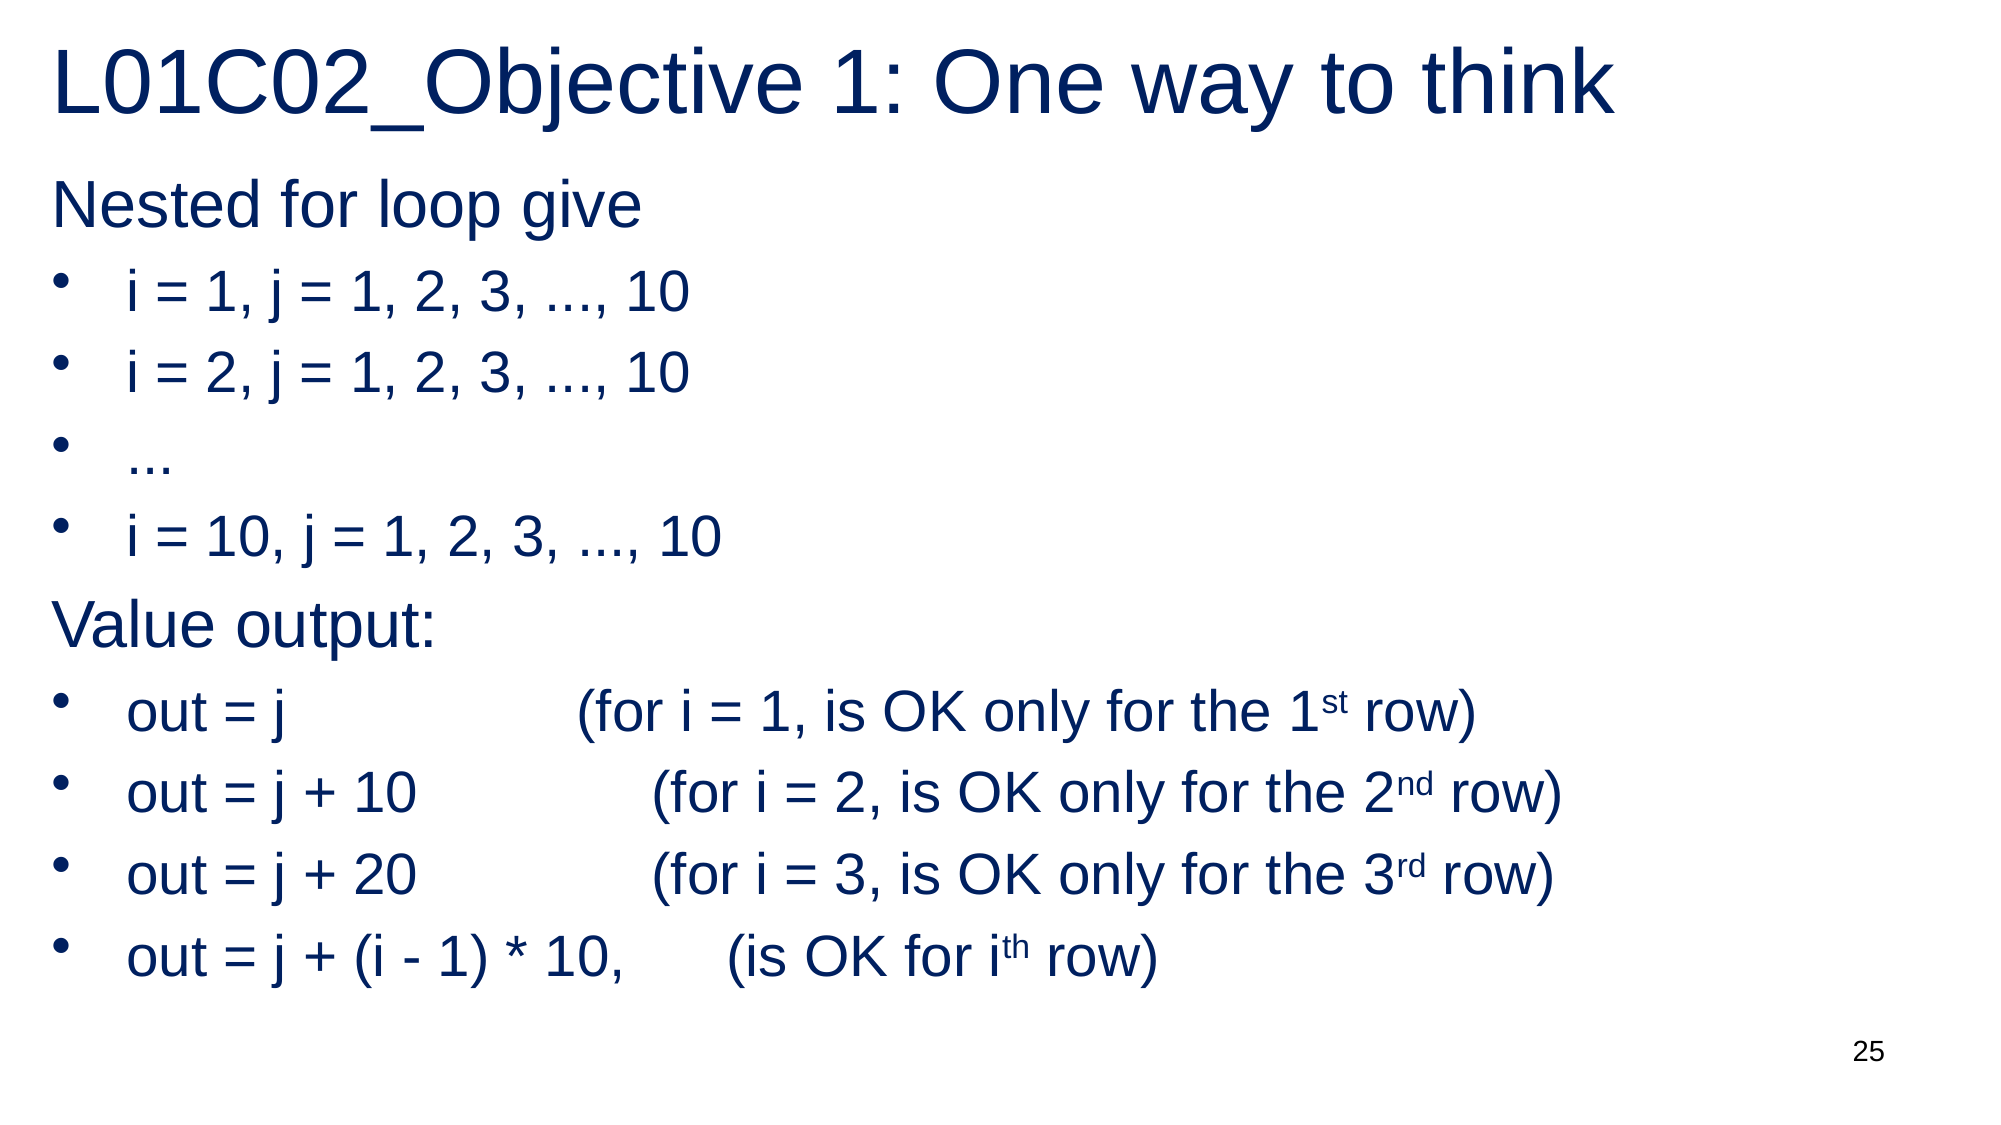

# L01C02_Objective 1: One way to think
Nested for loop give
i = 1, j = 1, 2, 3, ..., 10
i = 2, j = 1, 2, 3, ..., 10
...
i = 10, j = 1, 2, 3, ..., 10
Value output:
out = j 				(for i = 1, is OK only for the 1st row)
out = j + 10 			(for i = 2, is OK only for the 2nd row)
out = j + 20 			(for i = 3, is OK only for the 3rd row)
out = j + (i - 1) * 10,		(is OK for ith row)